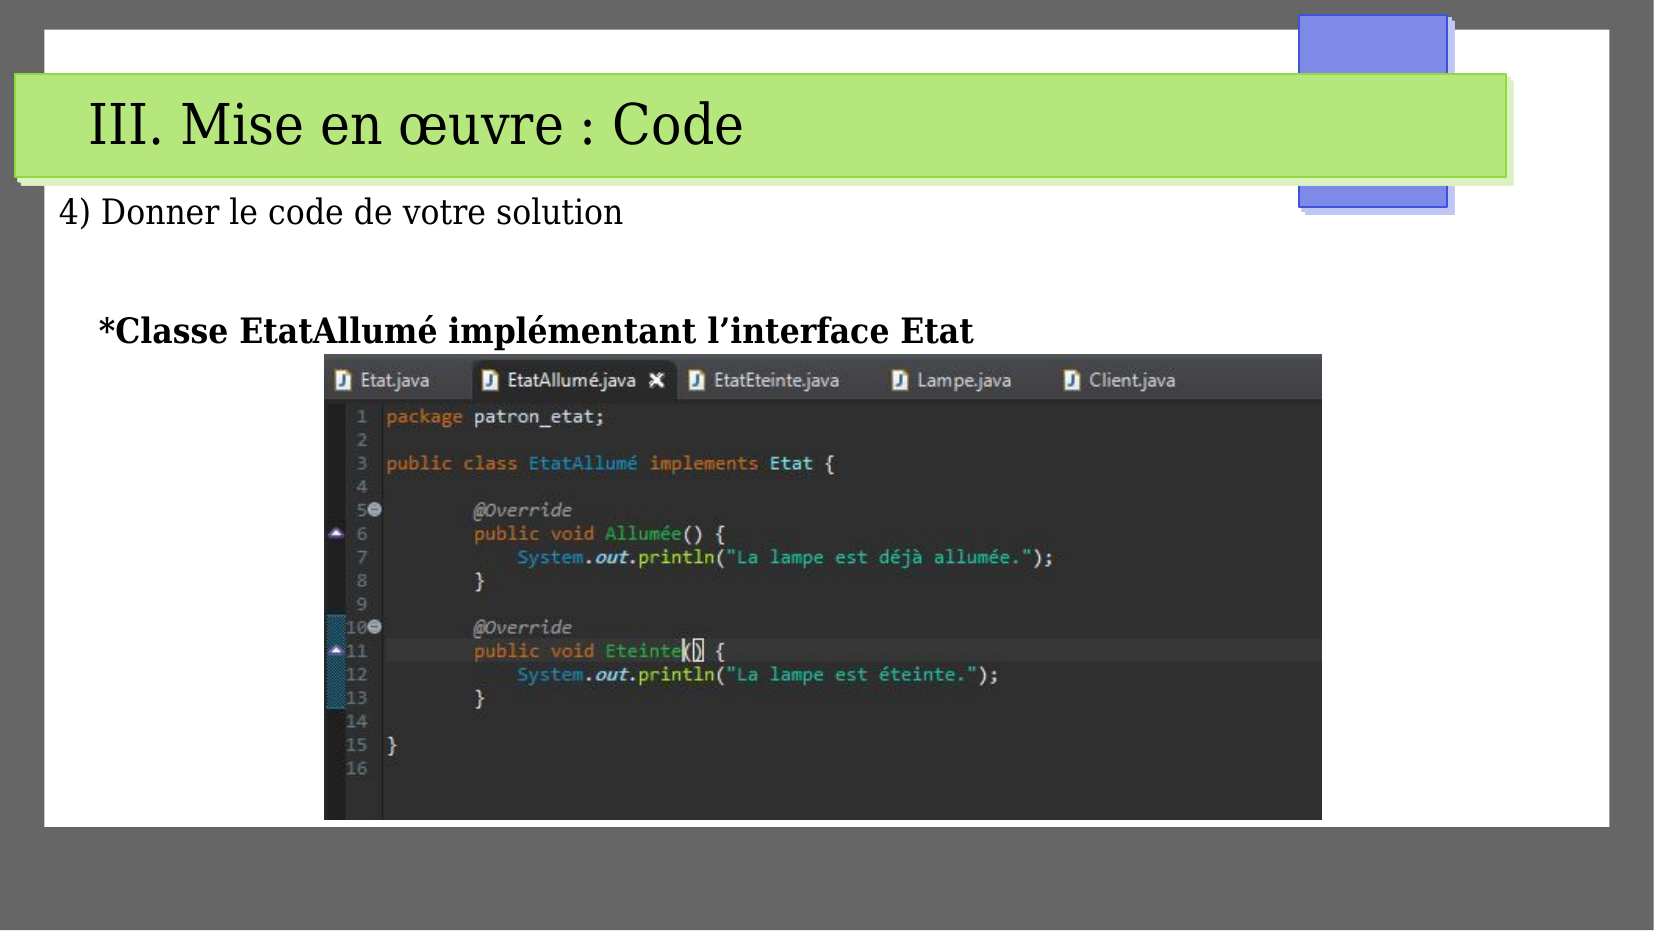

# III. Mise en œuvre : Code
4) Donner le code de votre solution
 *Classe EtatAllumé implémentant l’interface Etat